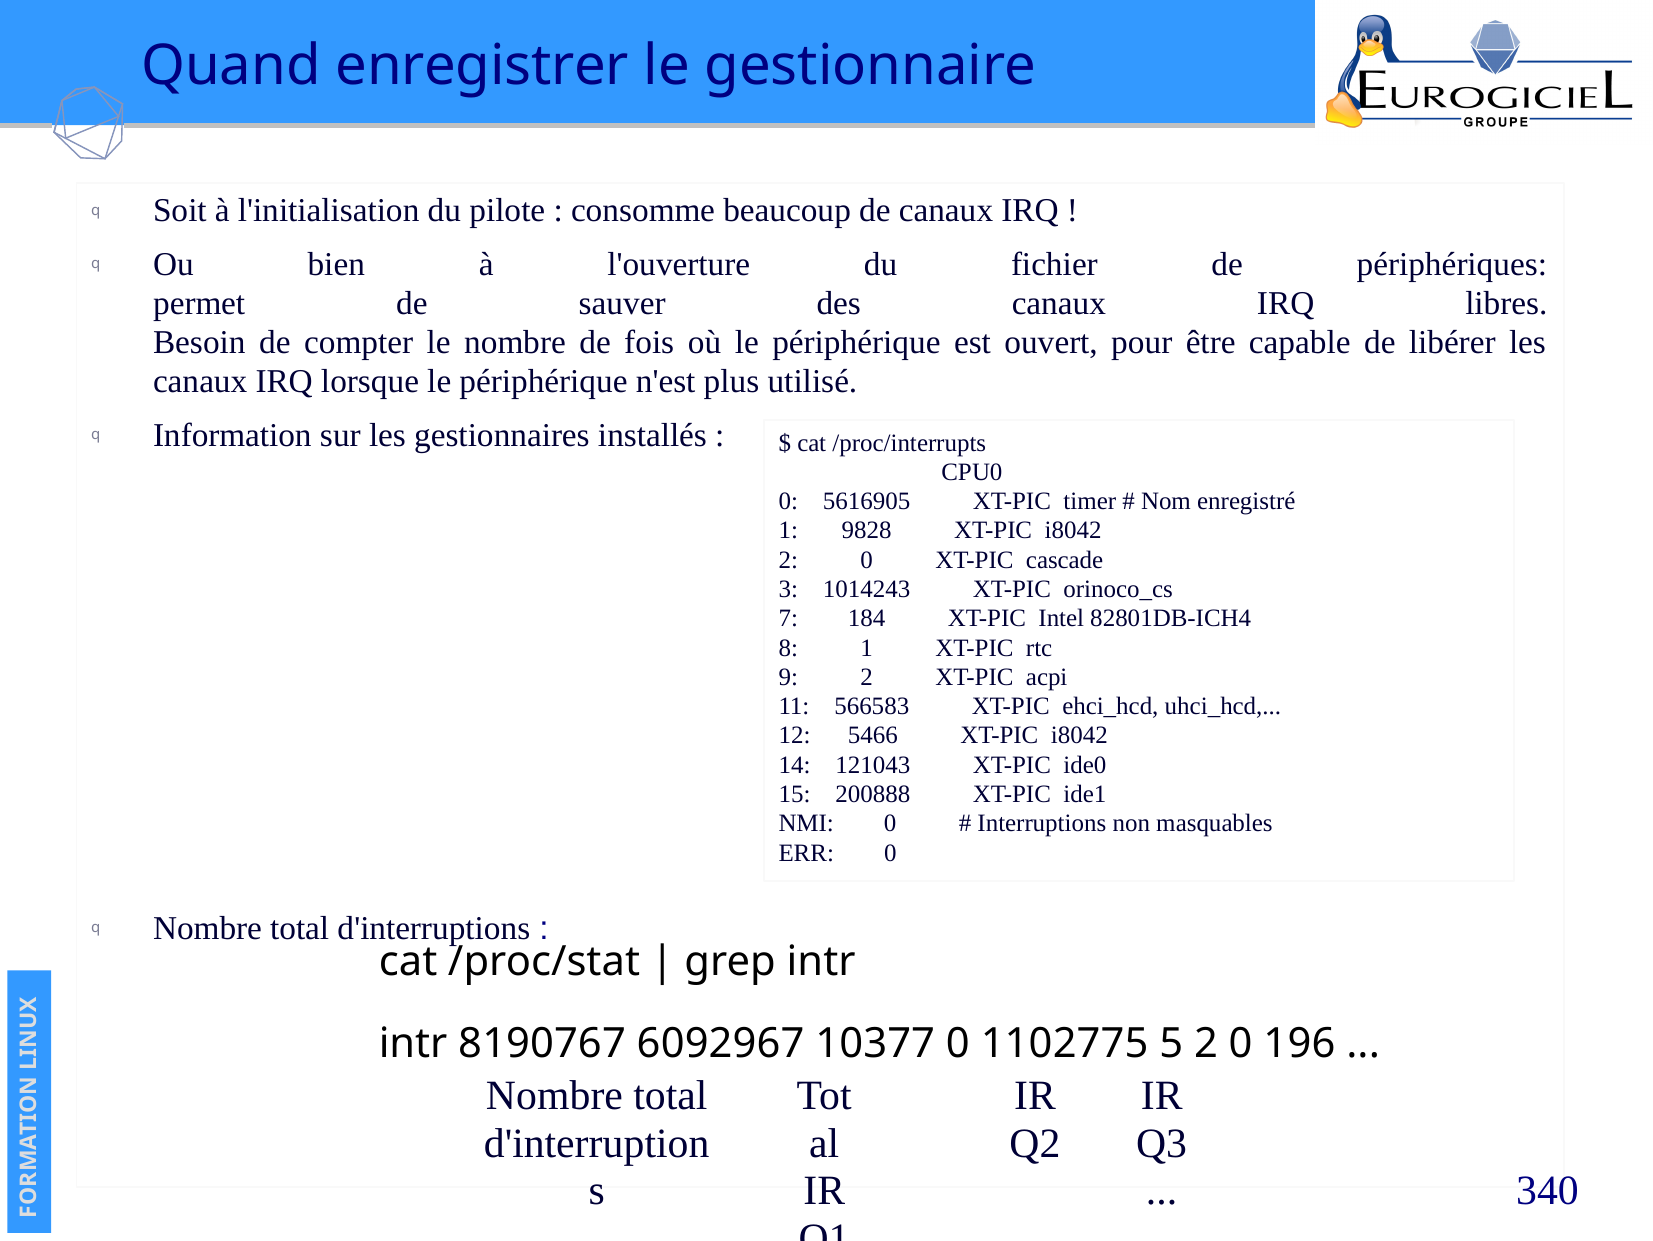

# Quand enregistrer le gestionnaire
Soit à l'initialisation du pilote : consomme beaucoup de canaux IRQ !
Ou bien à l'ouverture du fichier de périphériques:
permet de sauver des canaux IRQ libres.
Besoin de compter le nombre de fois où le périphérique est ouvert, pour être capable de libérer les canaux IRQ lorsque le périphérique n'est plus utilisé.
Information sur les gestionnaires installés :
Nombre total d'interruptions :
$ cat /proc/interrupts
 CPU0
0: 5616905 XT-PIC timer # Nom enregistré
1: 9828 XT-PIC i8042
2: 0 XT-PIC cascade
3: 1014243 XT-PIC orinoco_cs
7: 184 XT-PIC Intel 82801DB-ICH4
8: 1 XT-PIC rtc
9: 2 XT-PIC acpi
11: 566583 XT-PIC ehci_hcd, uhci_hcd,...
12: 5466 XT-PIC i8042
14: 121043 XT-PIC ide0
15: 200888 XT-PIC ide1
NMI: 0 # Interruptions non masquables
ERR: 0
cat /proc/stat | grep intr
intr 8190767 6092967 10377 0 1102775 5 2 0 196 ...
Nombre total
d'interruptions
Total
IRQ1
IRQ2
IRQ3
...